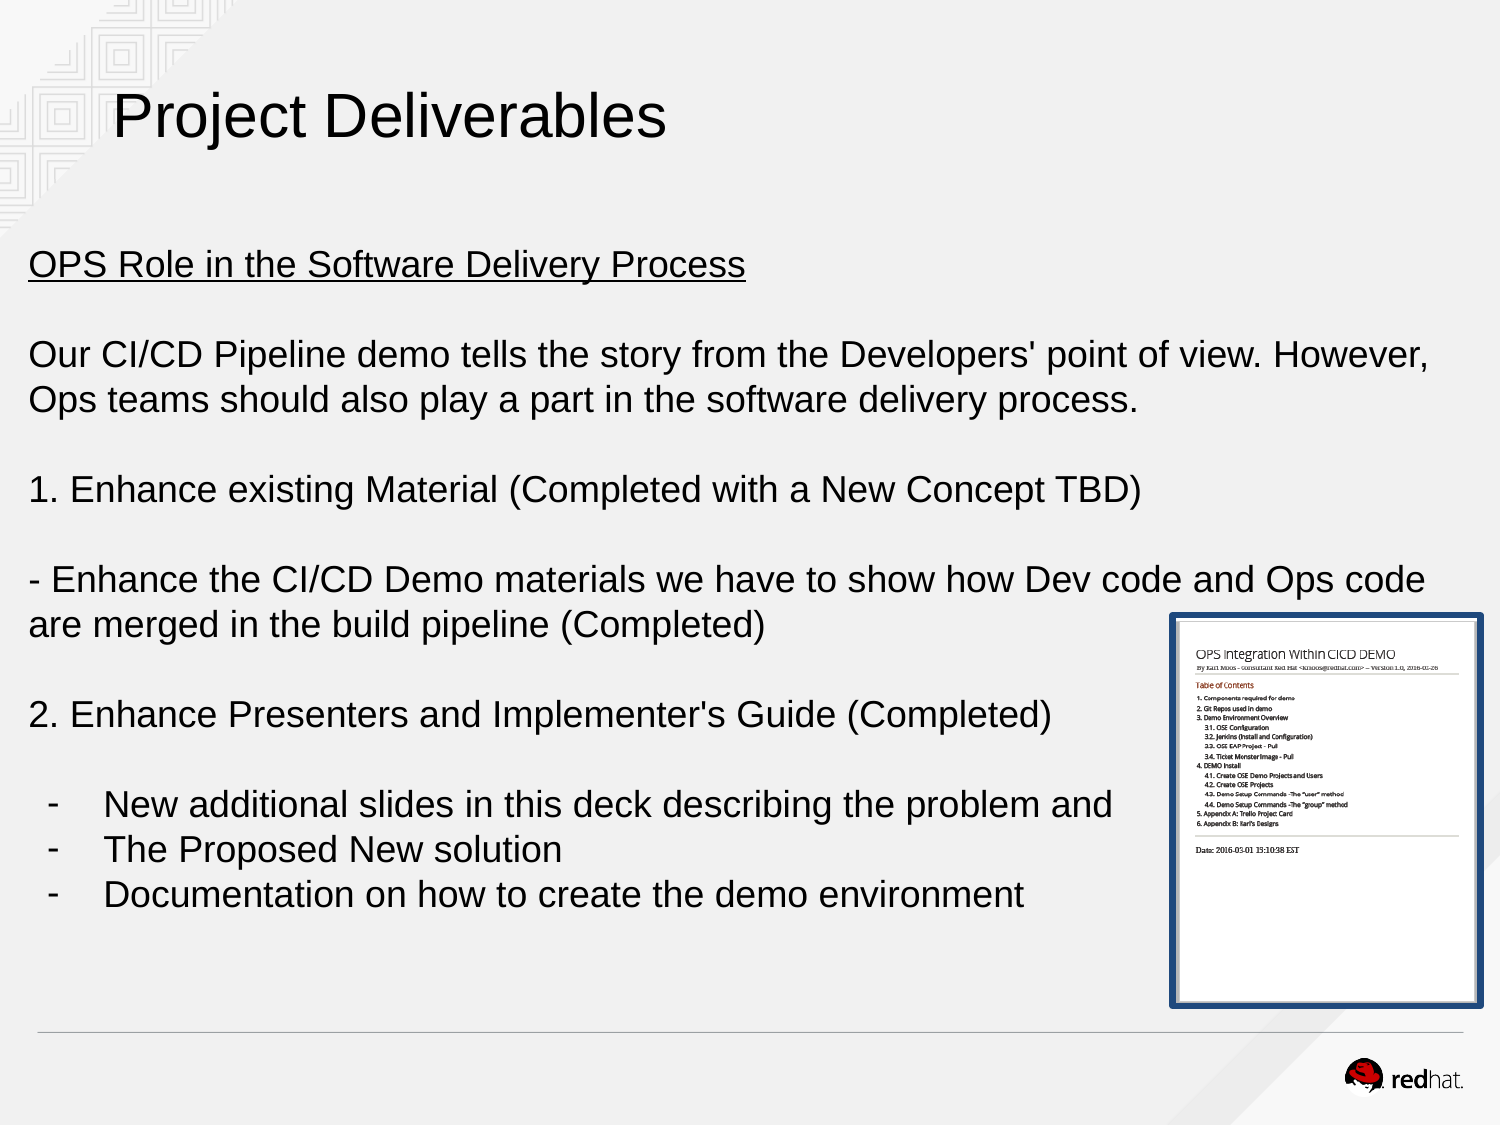

Project Deliverables
OPS Role in the Software Delivery Process
Our CI/CD Pipeline demo tells the story from the Developers' point of view. However, Ops teams should also play a part in the software delivery process.
1. Enhance existing Material (Completed with a New Concept TBD)
- Enhance the CI/CD Demo materials we have to show how Dev code and Ops code are merged in the build pipeline (Completed)
2. Enhance Presenters and Implementer's Guide (Completed)
New additional slides in this deck describing the problem and
The Proposed New solution
Documentation on how to create the demo environment